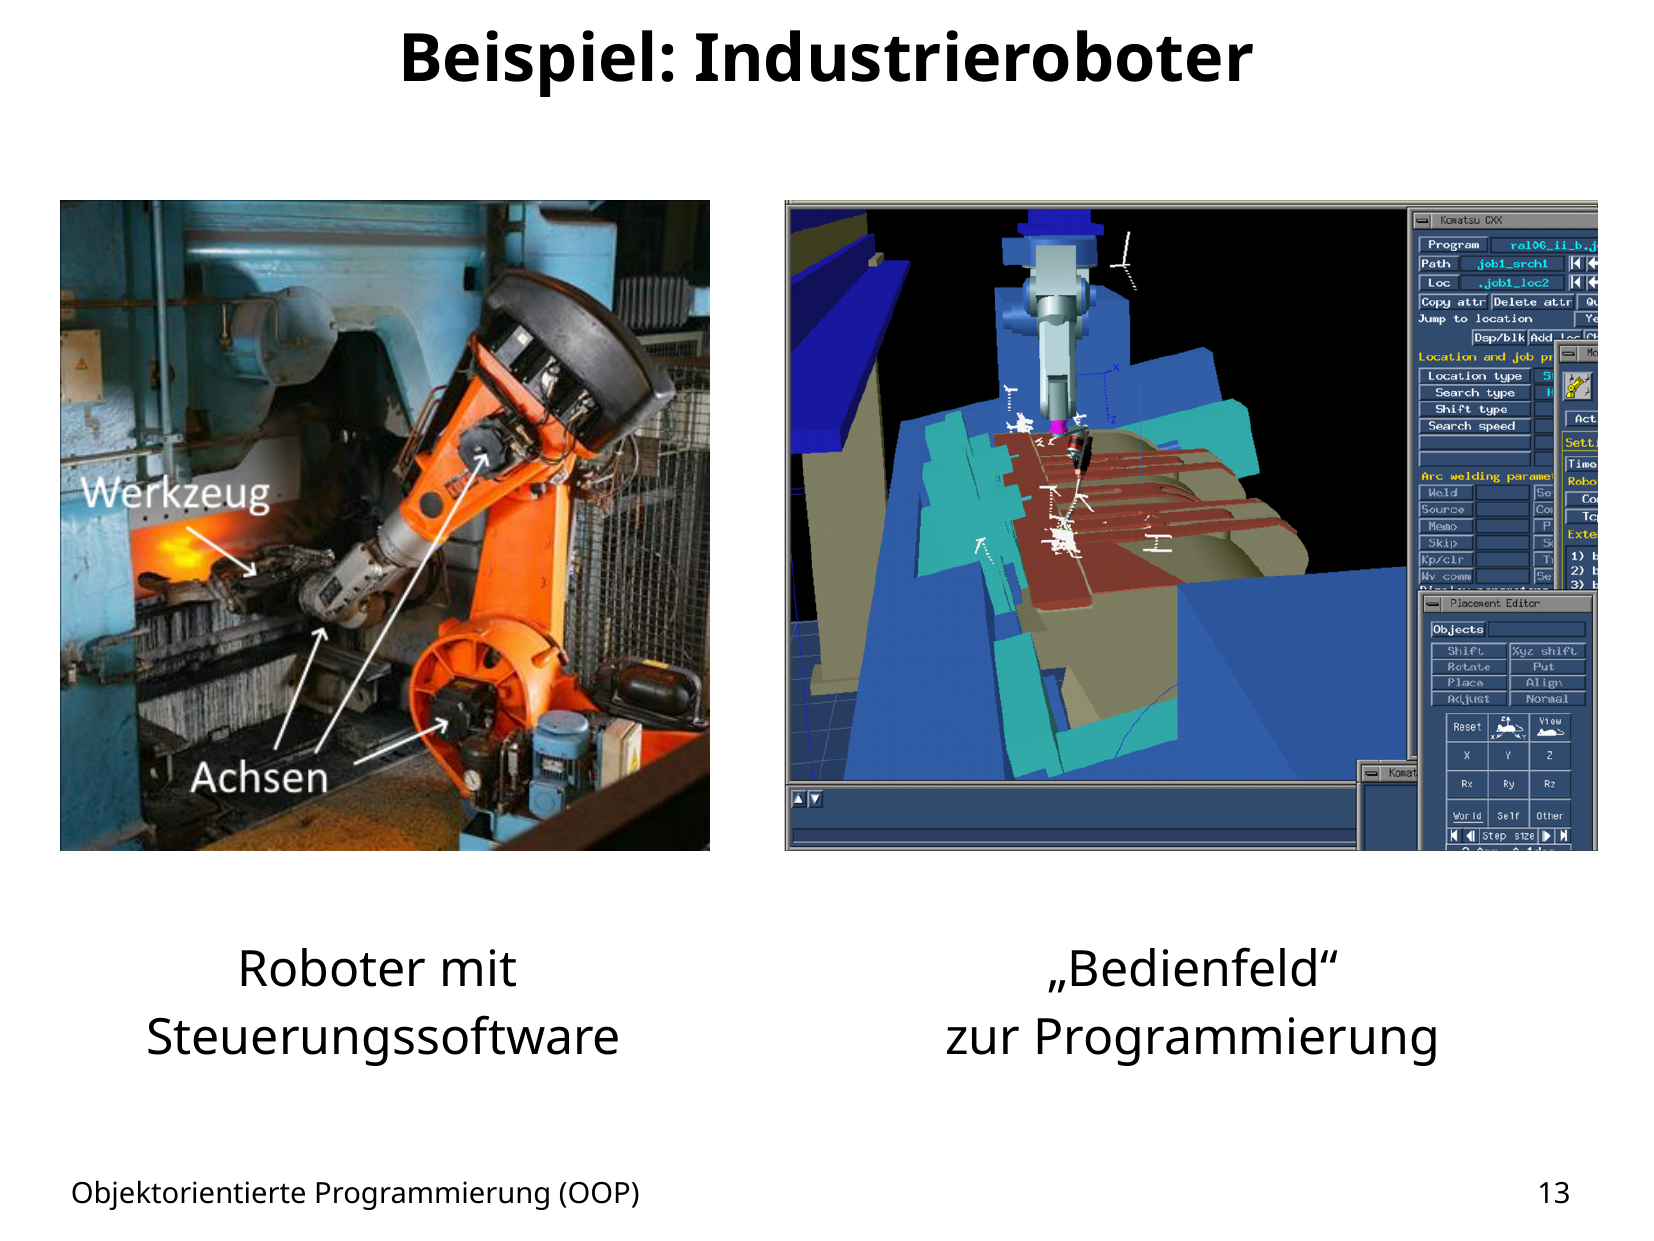

# Beispiel: Industrieroboter
Roboter mit
Steuerungssoftware
„Bedienfeld“
zur Programmierung
Objektorientierte Programmierung (OOP)
13